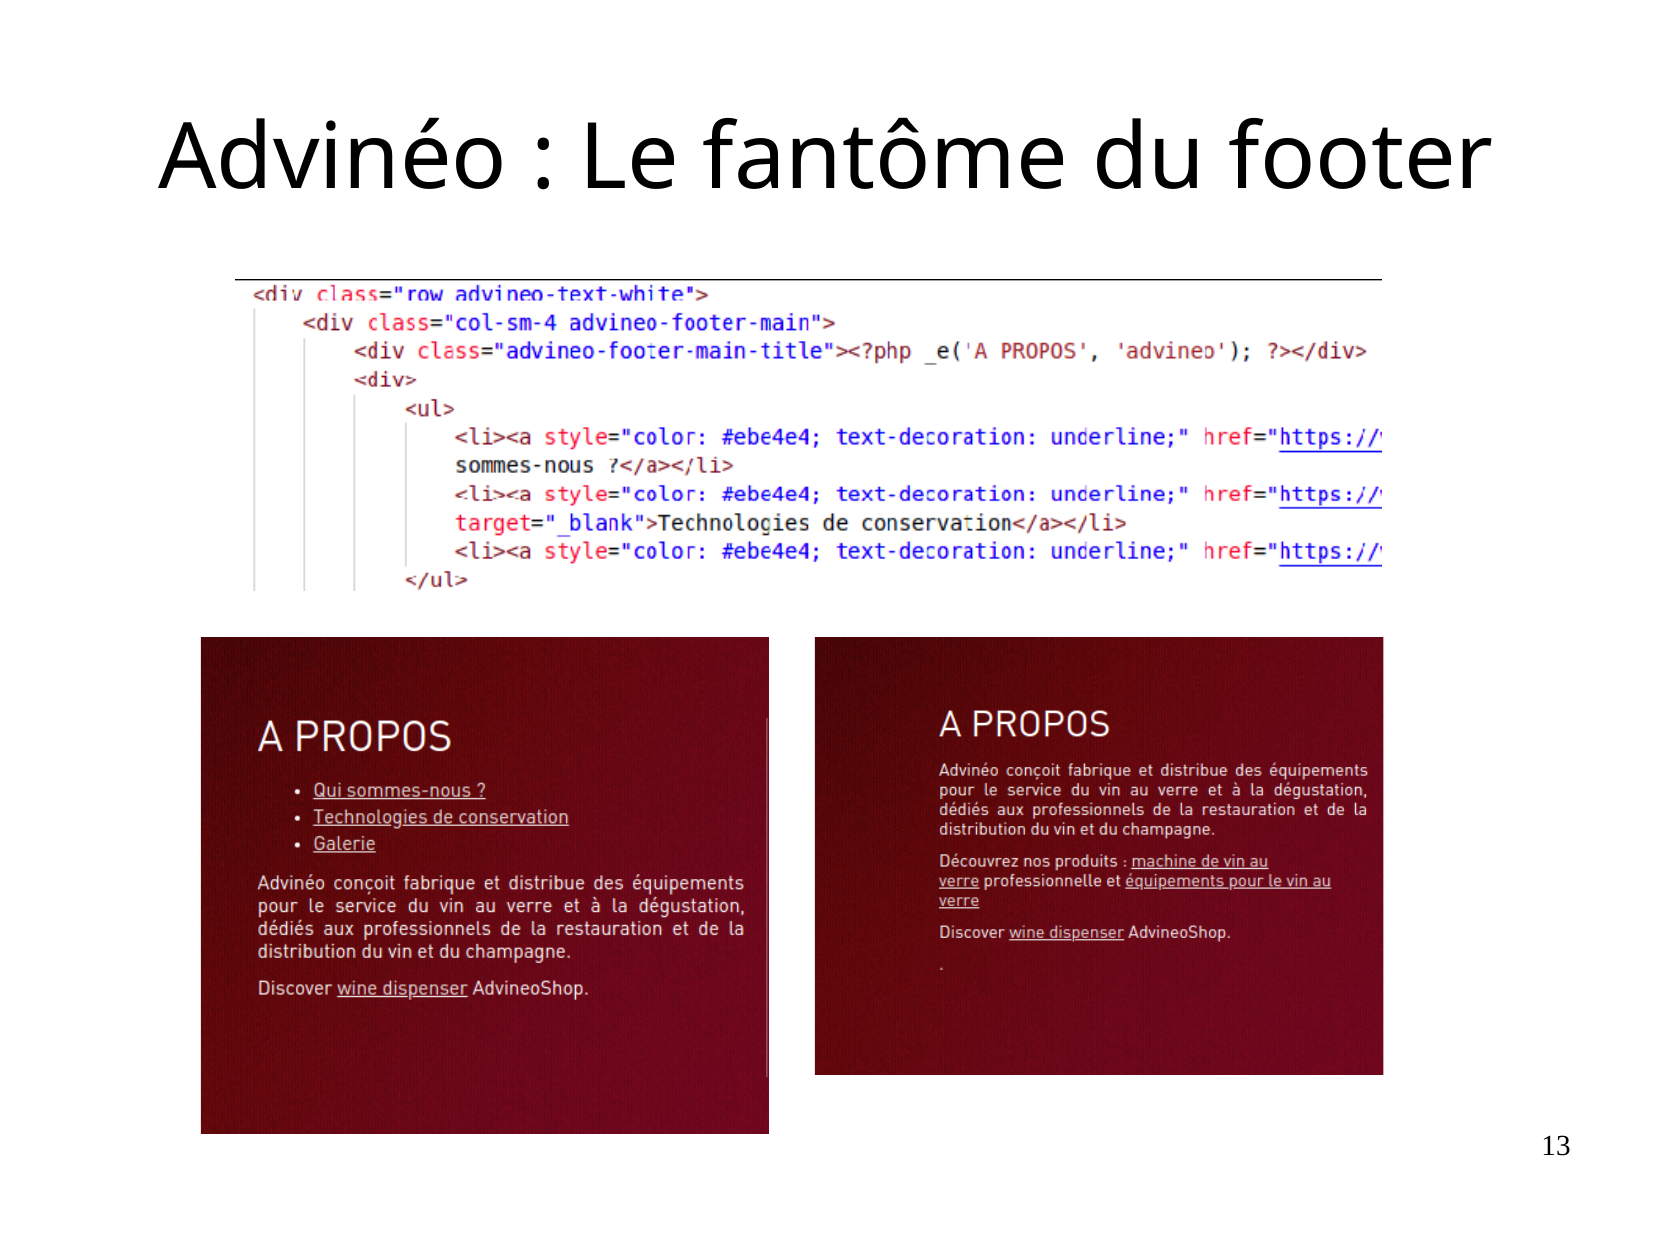

# Advinéo : Le fantôme du footer
13